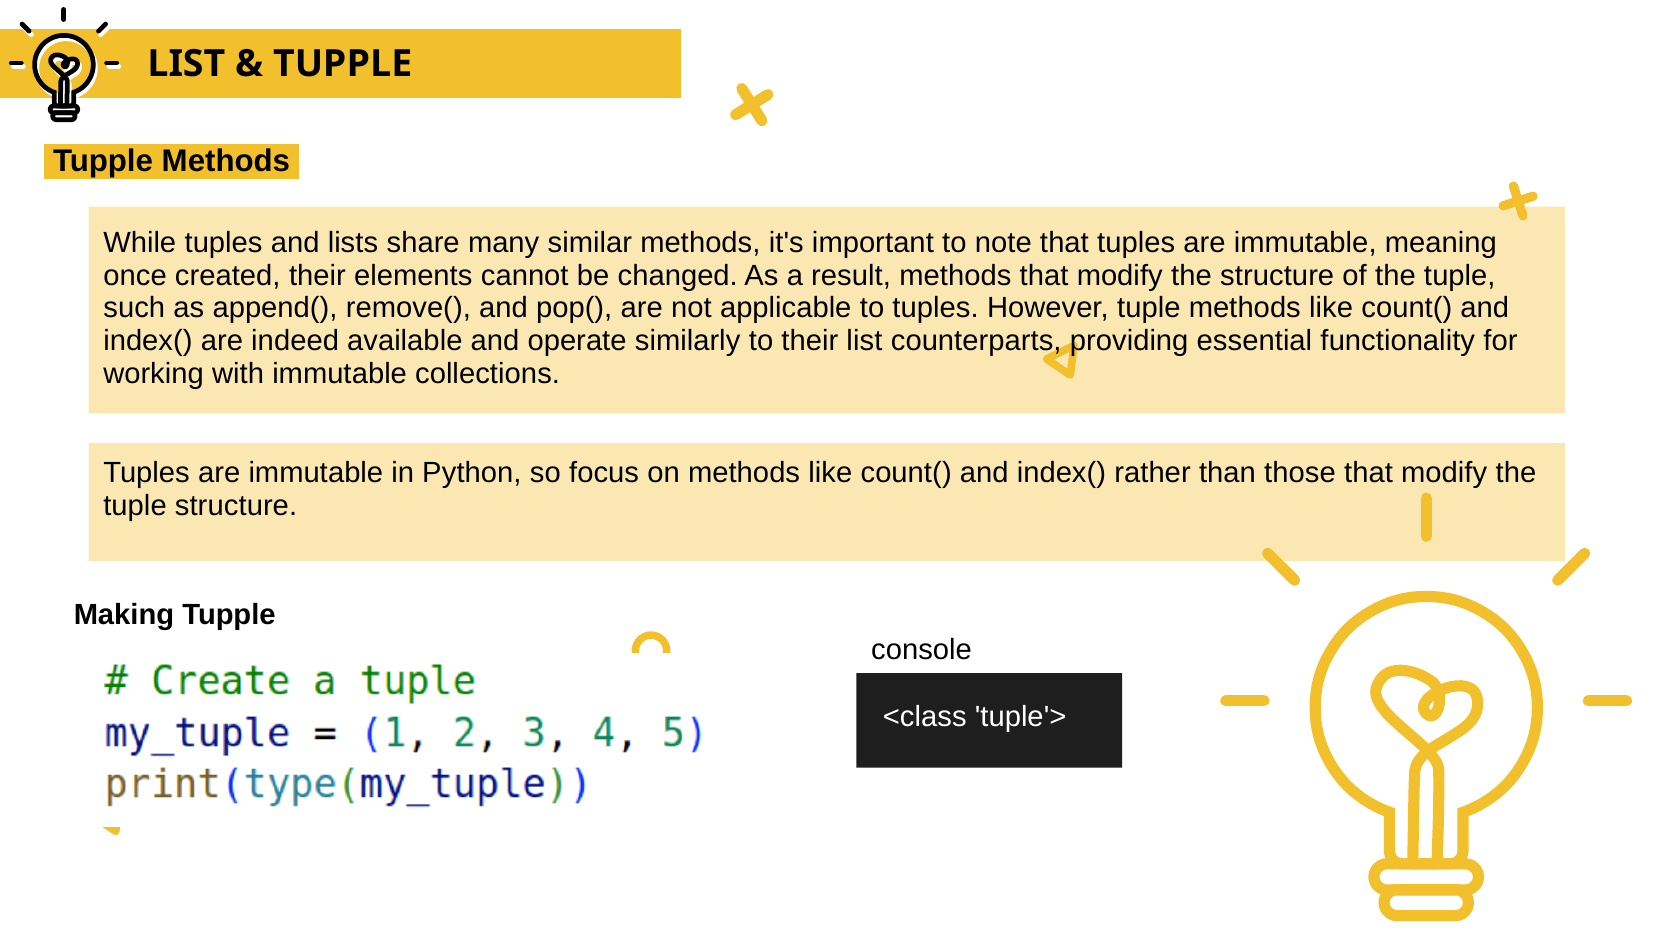

# LIST & TUPPLE
 Tupple Methods
While tuples and lists share many similar methods, it's important to note that tuples are immutable, meaning once created, their elements cannot be changed. As a result, methods that modify the structure of the tuple, such as append(), remove(), and pop(), are not applicable to tuples. However, tuple methods like count() and index() are indeed available and operate similarly to their list counterparts, providing essential functionality for working with immutable collections.
Tuples are immutable in Python, so focus on methods like count() and index() rather than those that modify the tuple structure.
Making Tupple
console
<class 'tuple'>